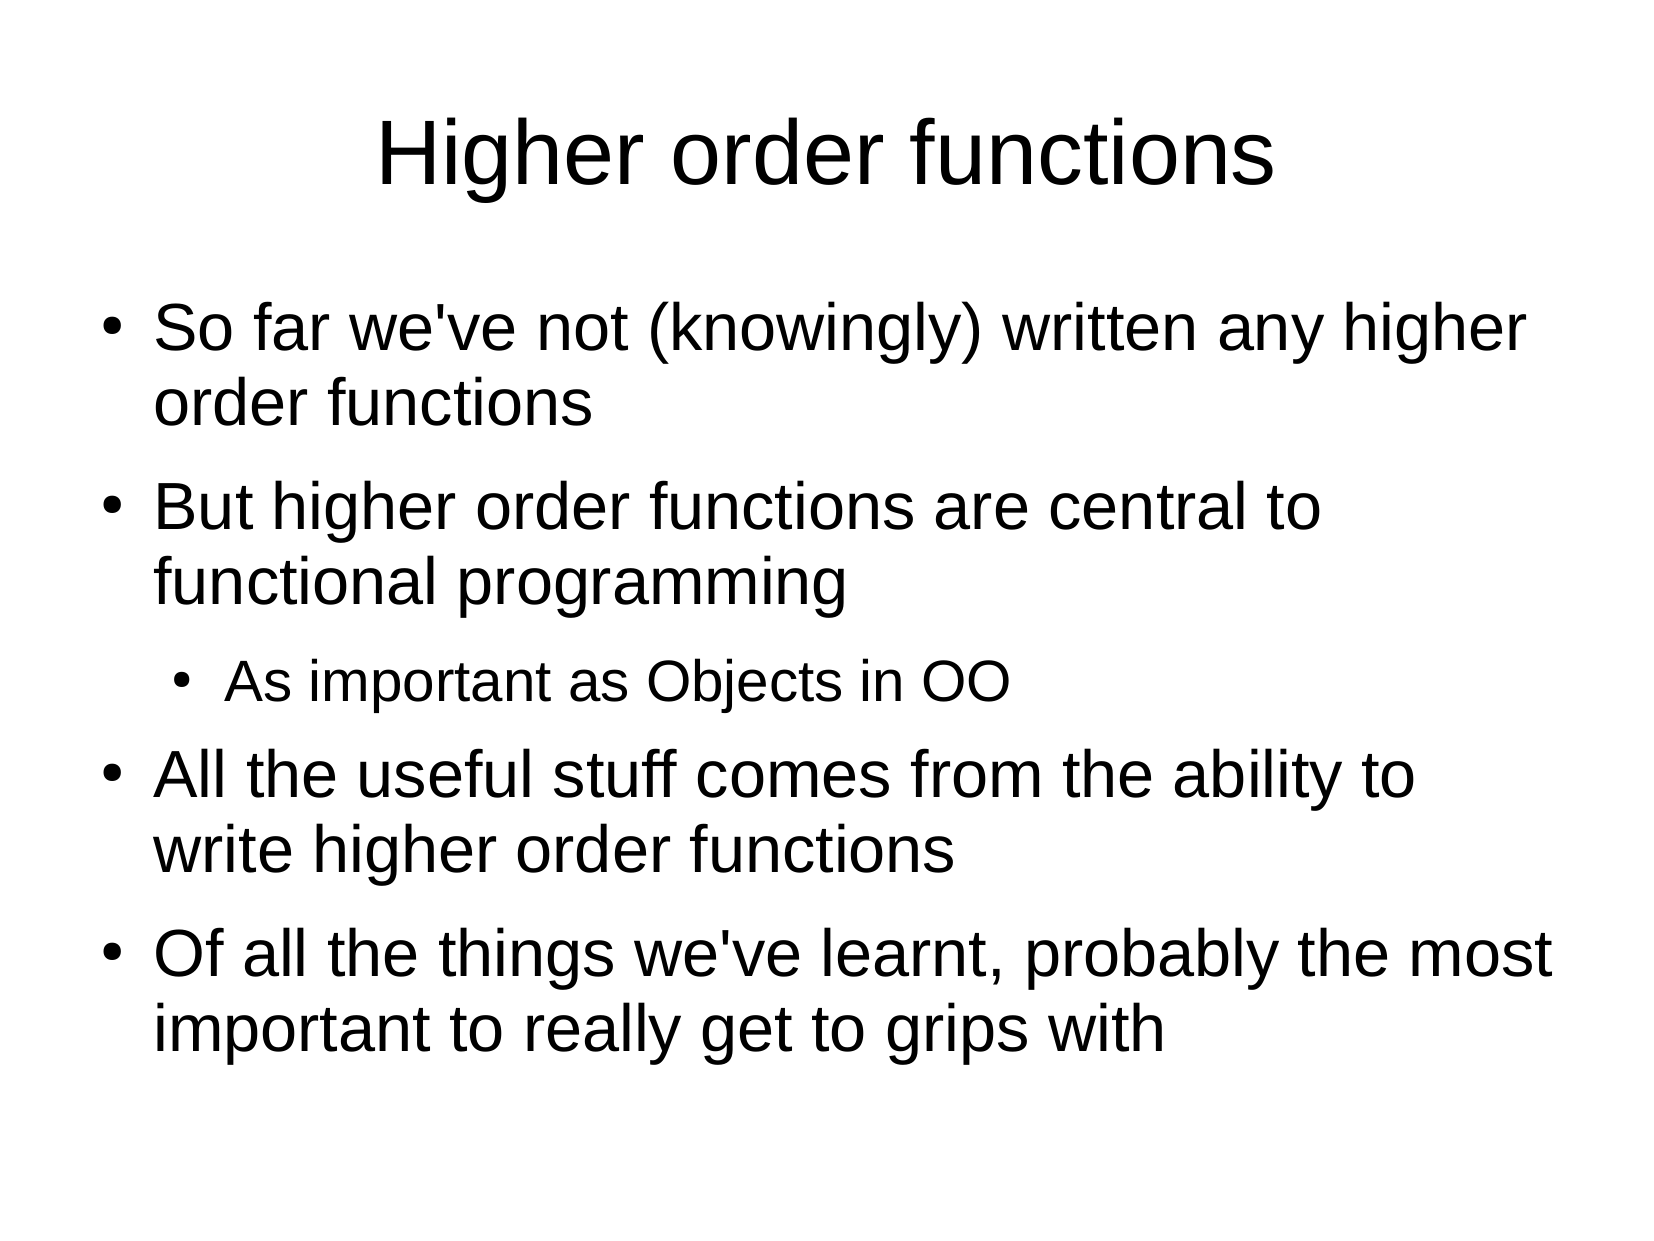

# Higher order functions
So far we've not (knowingly) written any higher order functions
But higher order functions are central to functional programming
As important as Objects in OO
All the useful stuff comes from the ability to write higher order functions
Of all the things we've learnt, probably the most important to really get to grips with